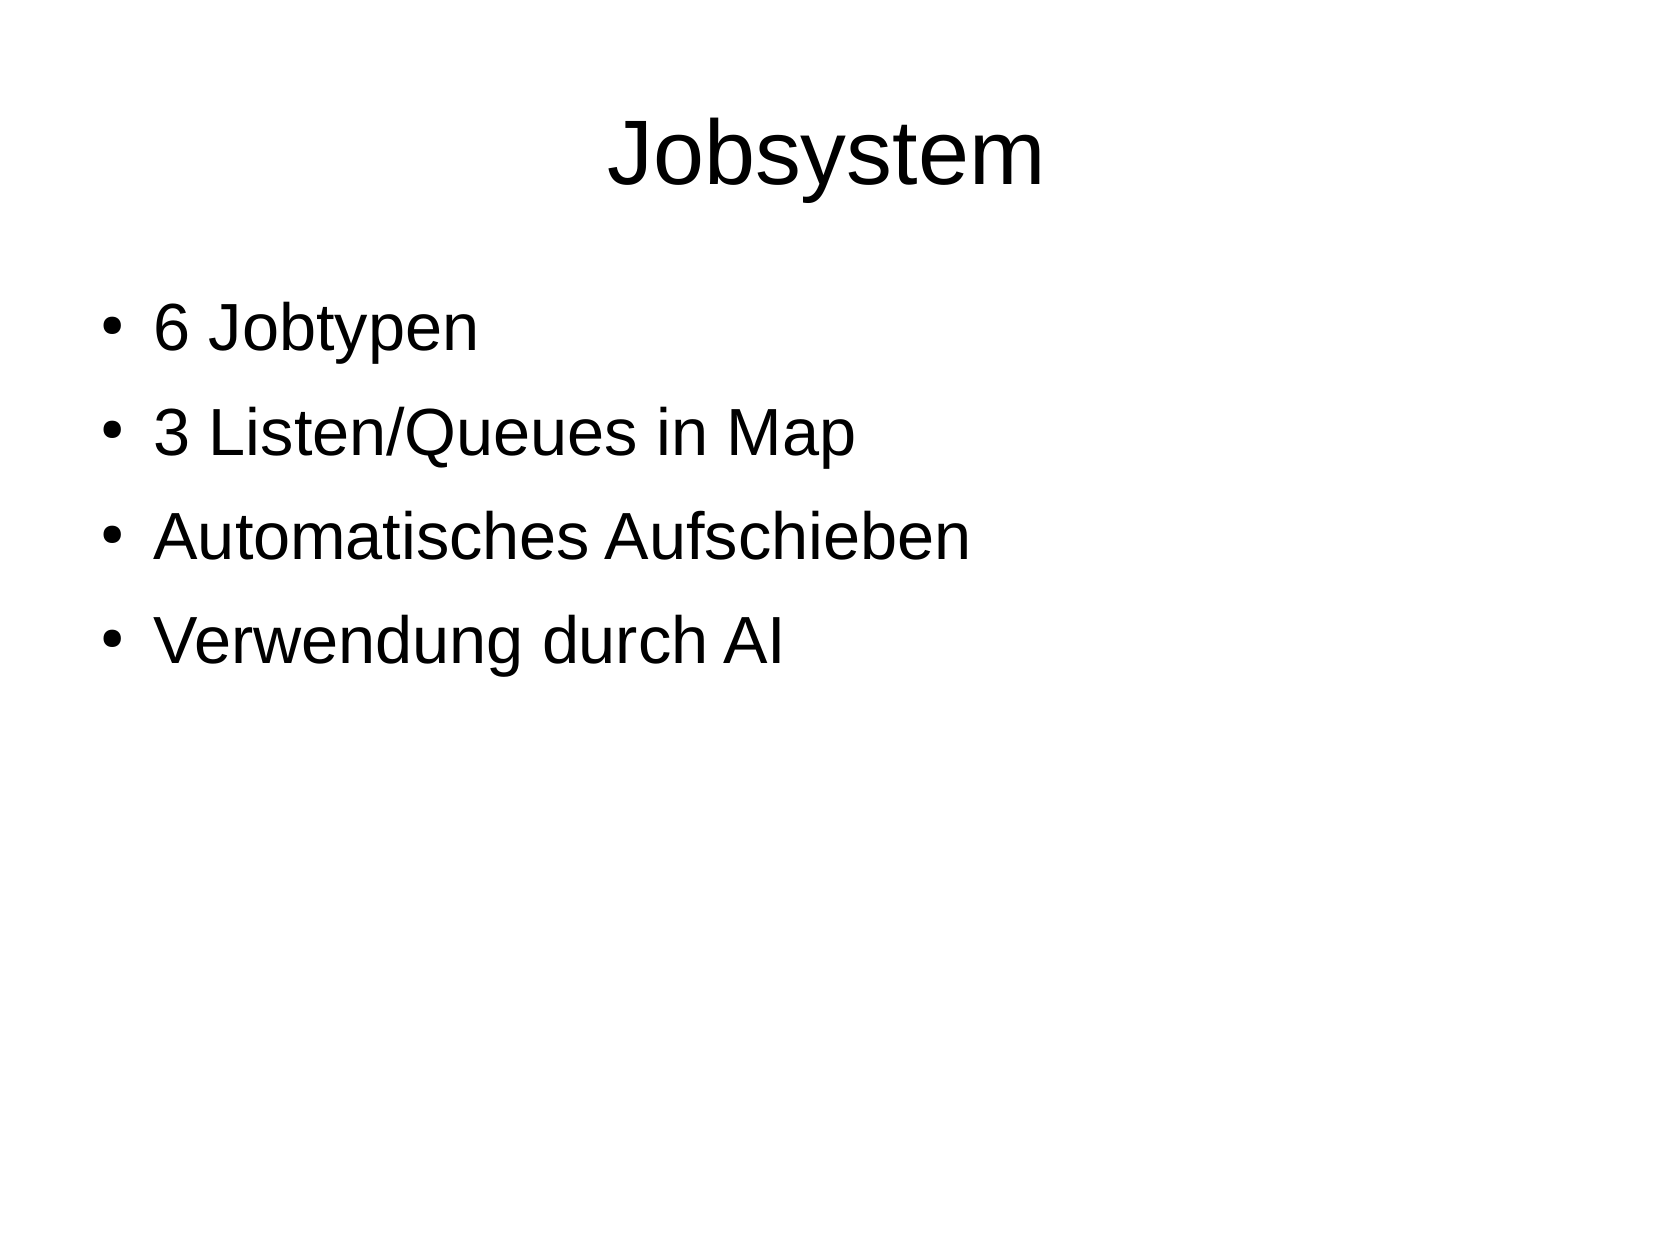

# Jobsystem
6 Jobtypen
3 Listen/Queues in Map
Automatisches Aufschieben
Verwendung durch AI